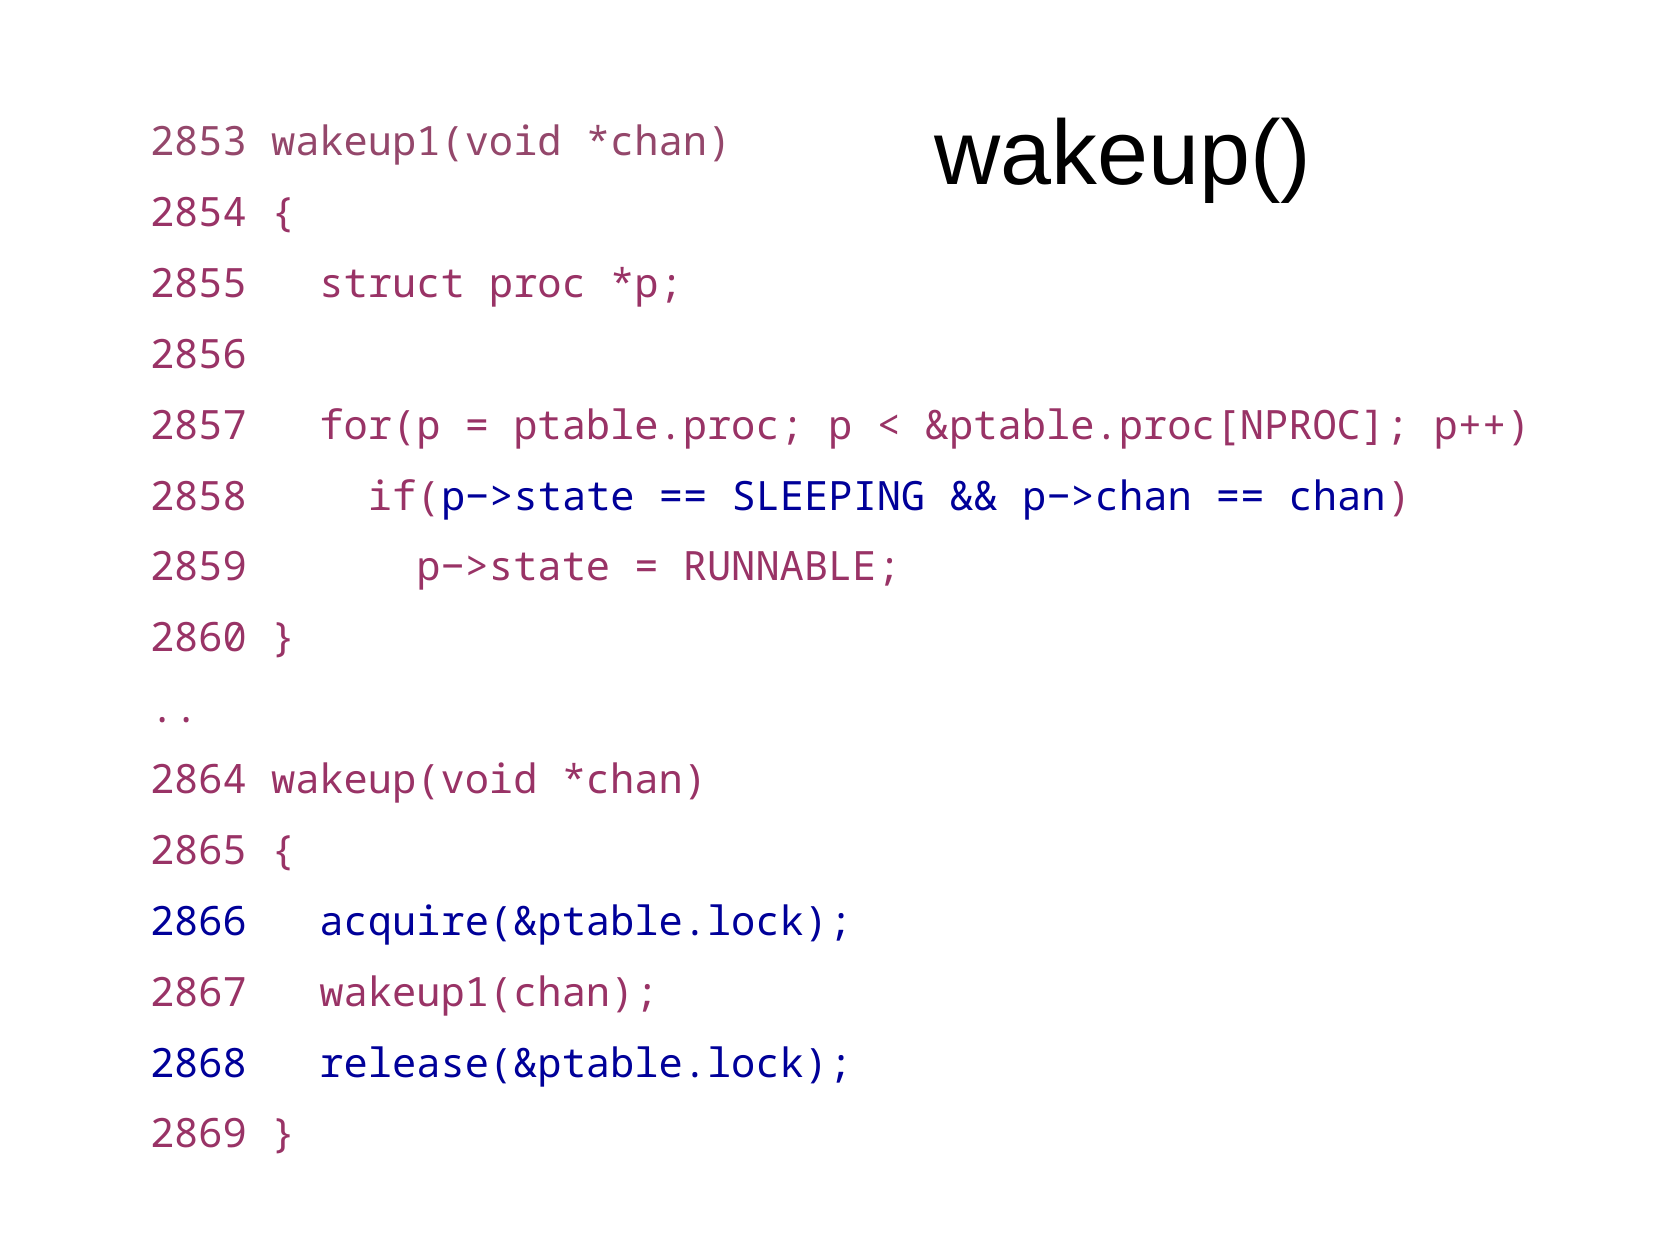

# wakeup()
2853 wakeup1(void *chan)
2854 {
2855 struct proc *p;
2856
2857 for(p = ptable.proc; p < &ptable.proc[NPROC]; p++)
2858 if(p−>state == SLEEPING && p−>chan == chan)
2859 p−>state = RUNNABLE;
2860 }
..
2864 wakeup(void *chan)
2865 {
2866 acquire(&ptable.lock);
2867 wakeup1(chan);
2868 release(&ptable.lock);
2869 }